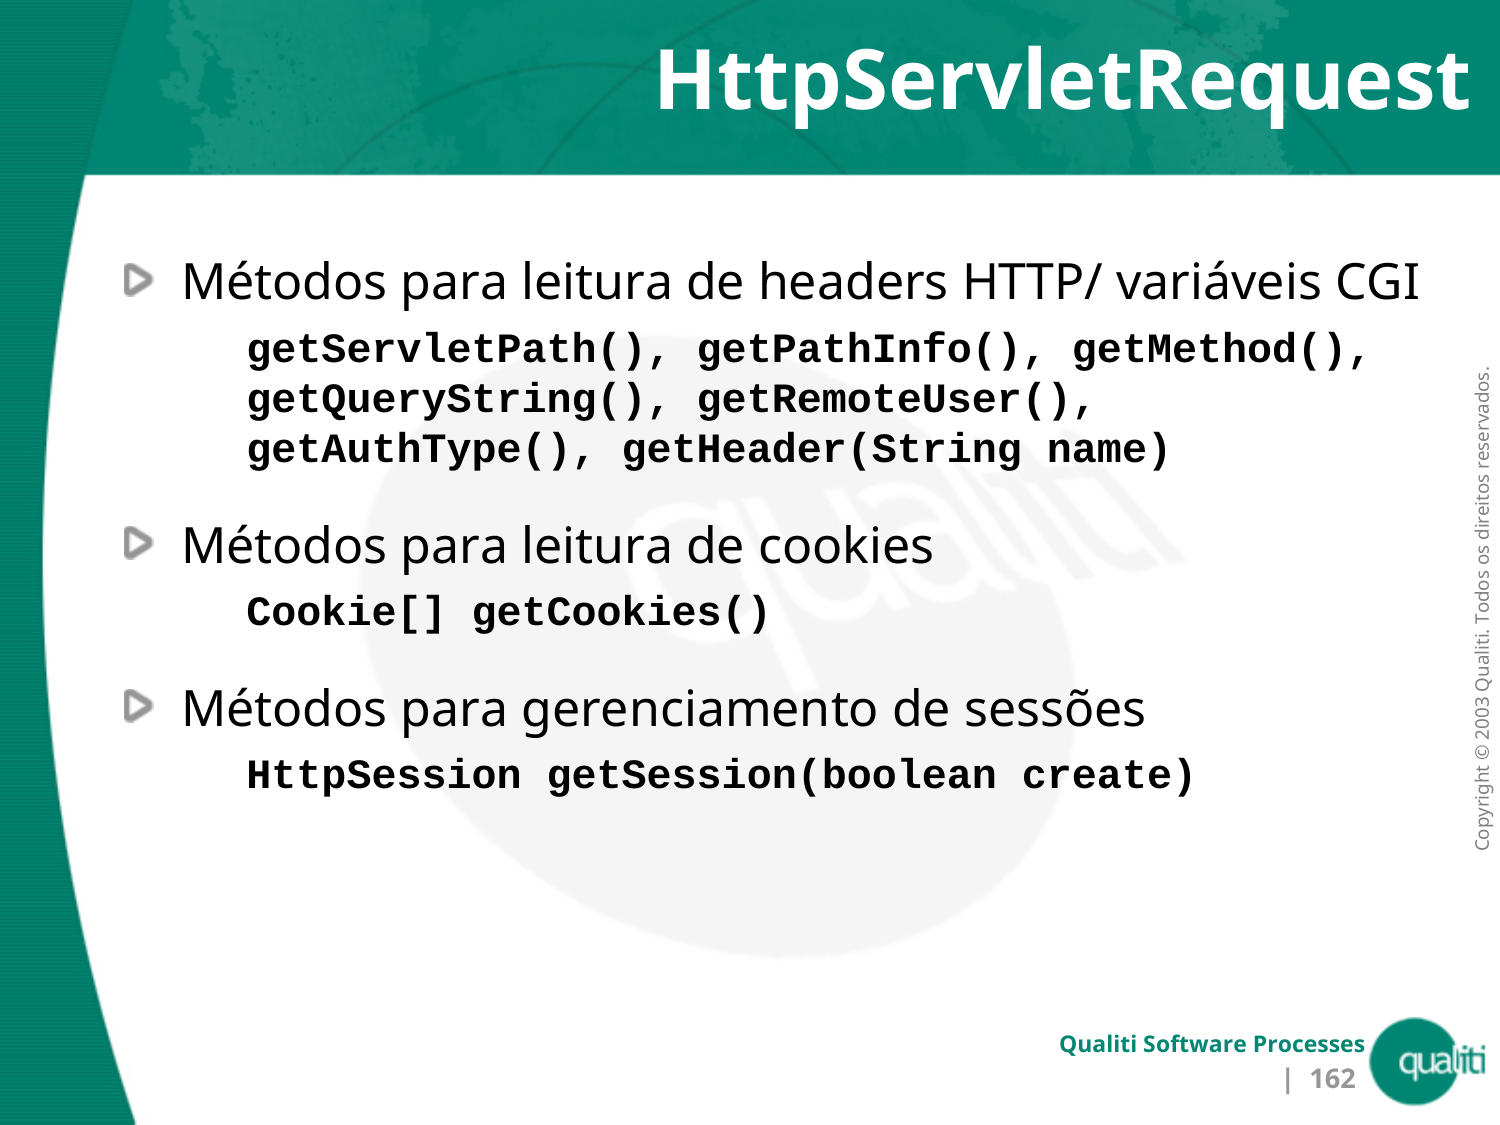

# HttpServletRequest
Métodos para leitura de headers HTTP/ variáveis CGI
getServletPath(), getPathInfo(), getMethod(), getQueryString(), getRemoteUser(), getAuthType(), getHeader(String name)‏
Métodos para leitura de cookies
Cookie[] getCookies()‏
Métodos para gerenciamento de sessões
HttpSession getSession(boolean create)‏